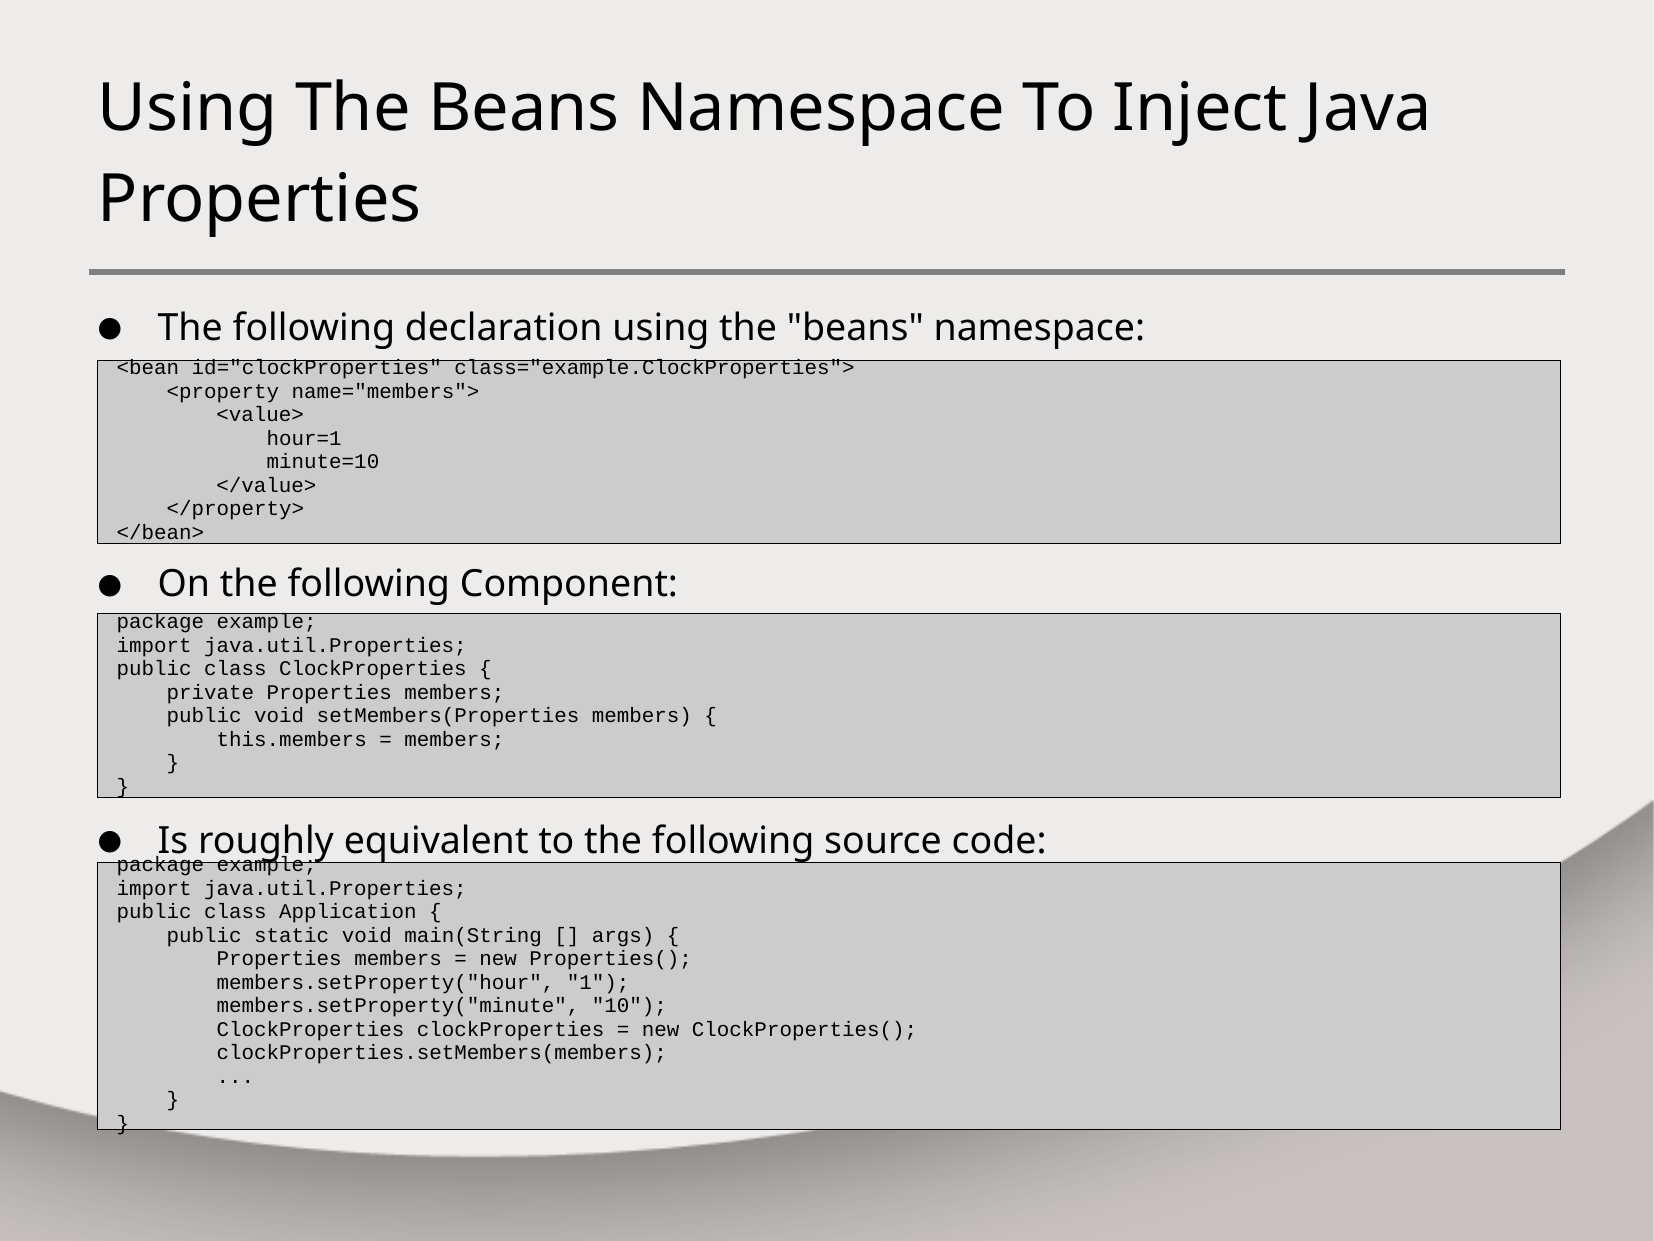

# Using The Beans Namespace To Inject Java Properties
The following declaration using the "beans" namespace:
On the following Component:
Is roughly equivalent to the following source code:
<bean id="clockProperties" class="example.ClockProperties">
 <property name="members">
 <value>
 hour=1
 minute=10
 </value>
 </property>
</bean>
package example;
import java.util.Properties;
public class ClockProperties {
 private Properties members;
 public void setMembers(Properties members) {
 this.members = members;
 }
}
package example;
import java.util.Properties;
public class Application {
 public static void main(String [] args) {
 Properties members = new Properties();
 members.setProperty("hour", "1");
 members.setProperty("minute", "10");
 ClockProperties clockProperties = new ClockProperties();
 clockProperties.setMembers(members);
 ...
 }
}